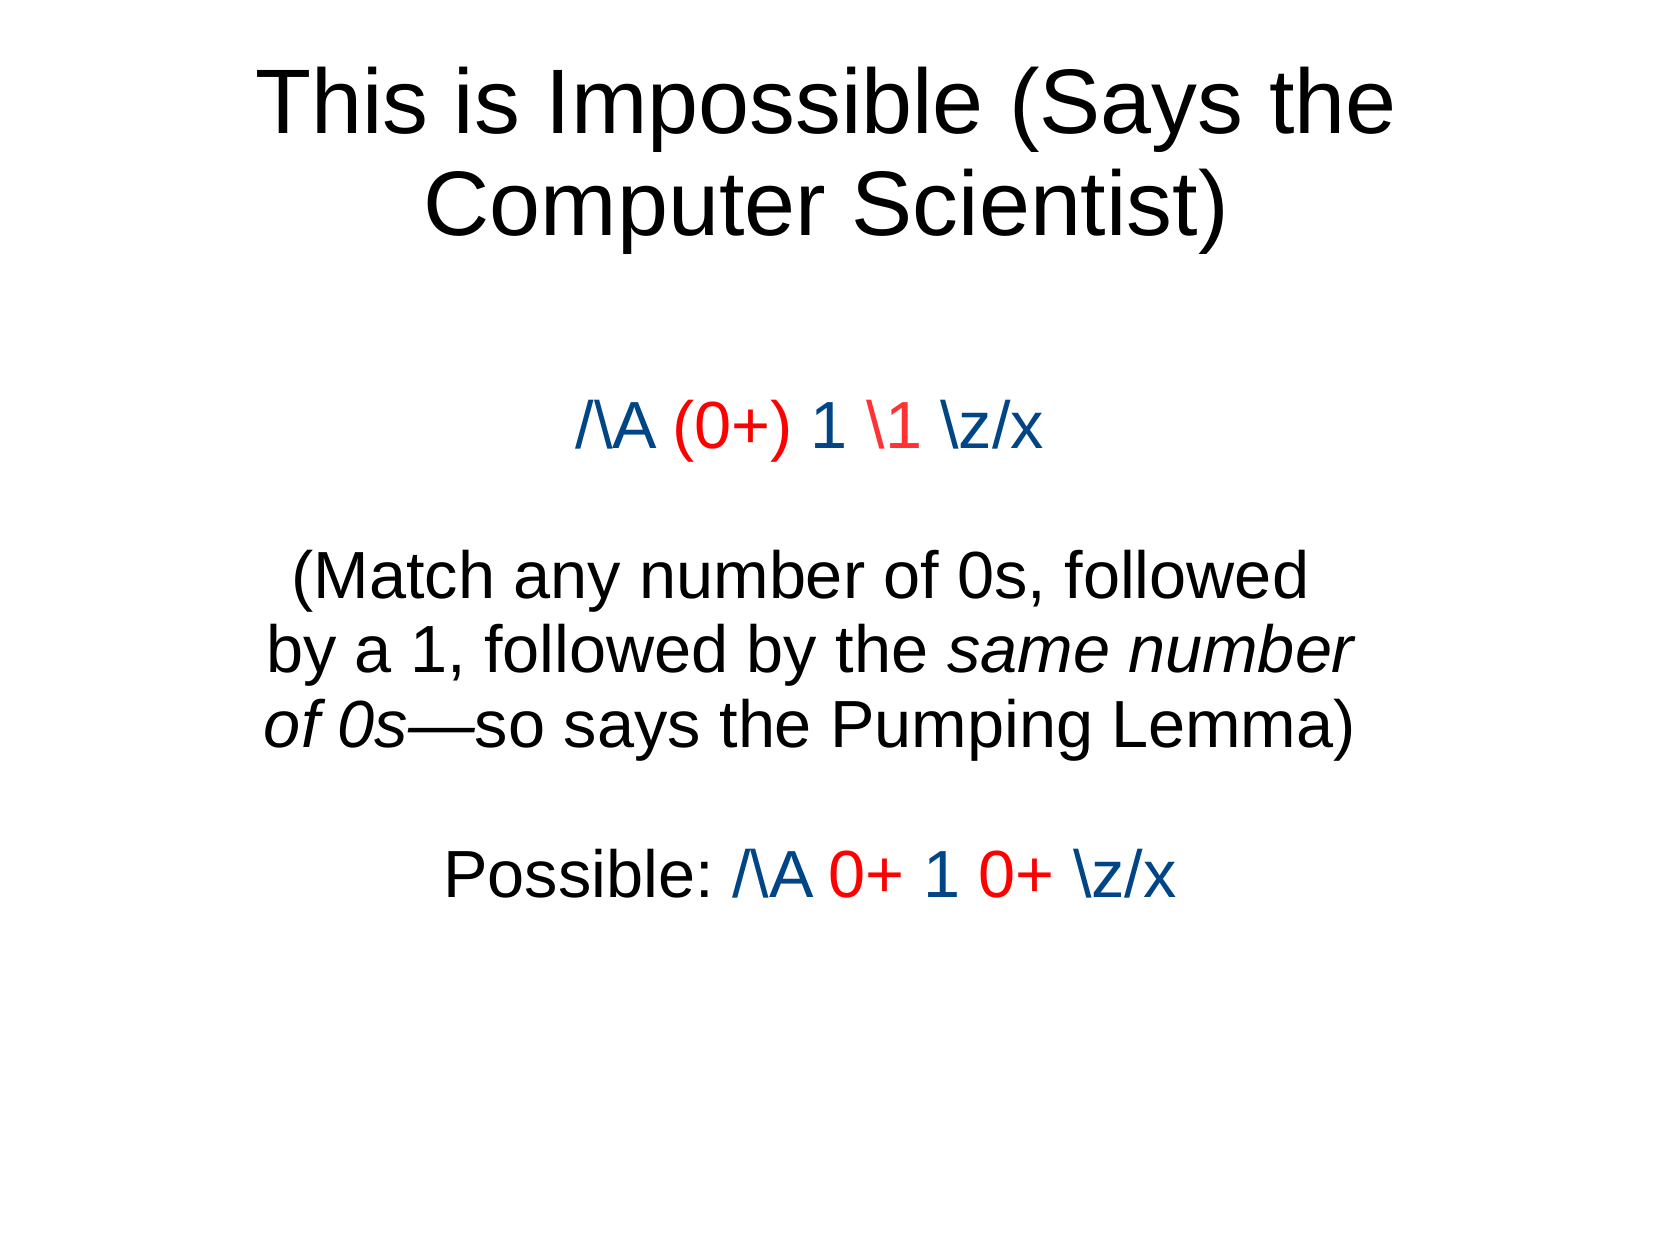

# This is Impossible (Says the Computer Scientist)
/\A (0+) 1 \1 \z/x
(Match any number of 0s, followed
by a 1, followed by the same number
of 0s—so says the Pumping Lemma)
Possible: /\A 0+ 1 0+ \z/x